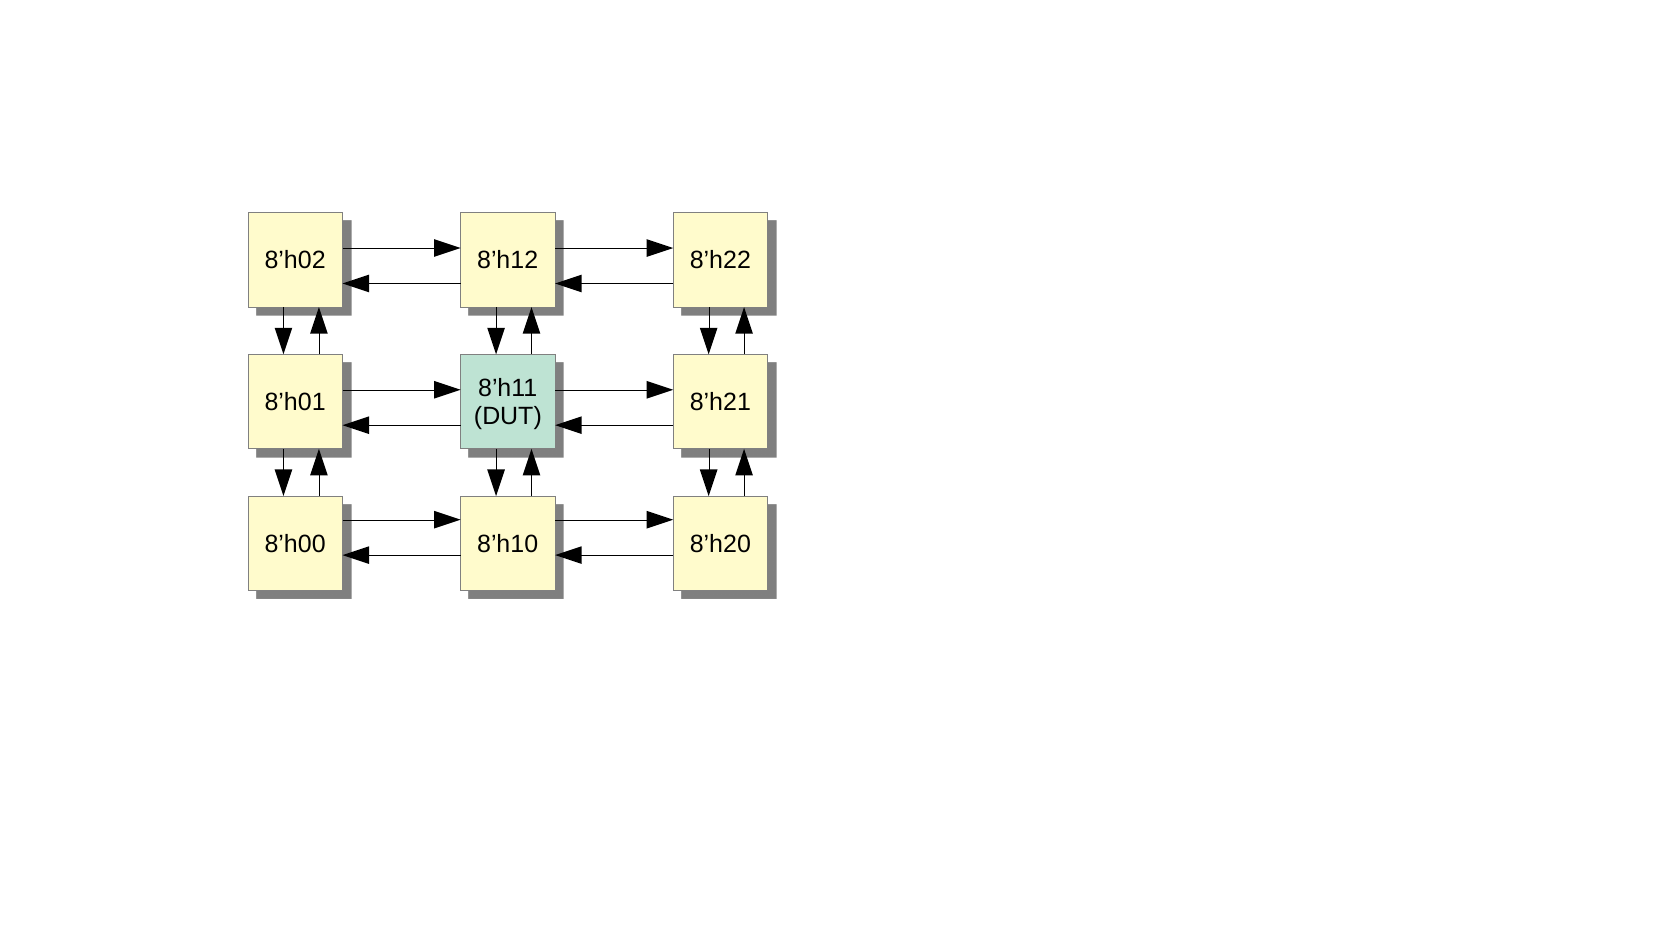

8’h02
8’h12
8’h22
8’h01
8’h11
(DUT)
8’h21
8’h00
8’h10
8’h20